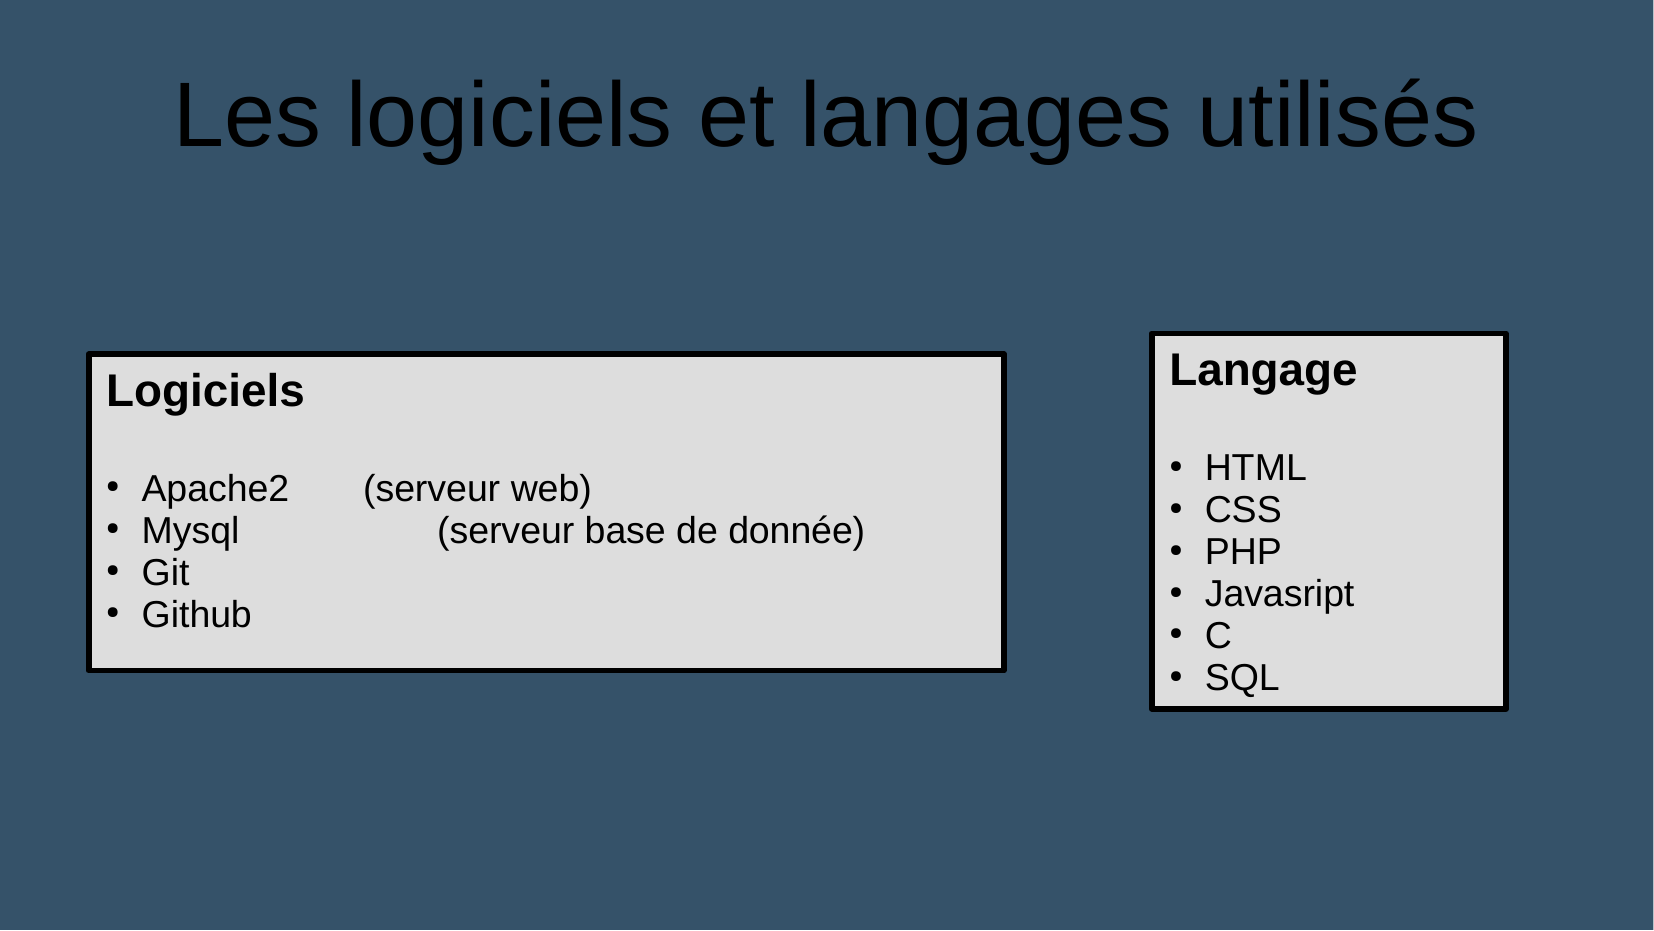

# Les logiciels et langages utilisés
Langage
HTML
CSS
PHP
Javasript
C
SQL
Logiciels
Apache2		(serveur web)
Mysql			(serveur base de donnée)
Git
Github